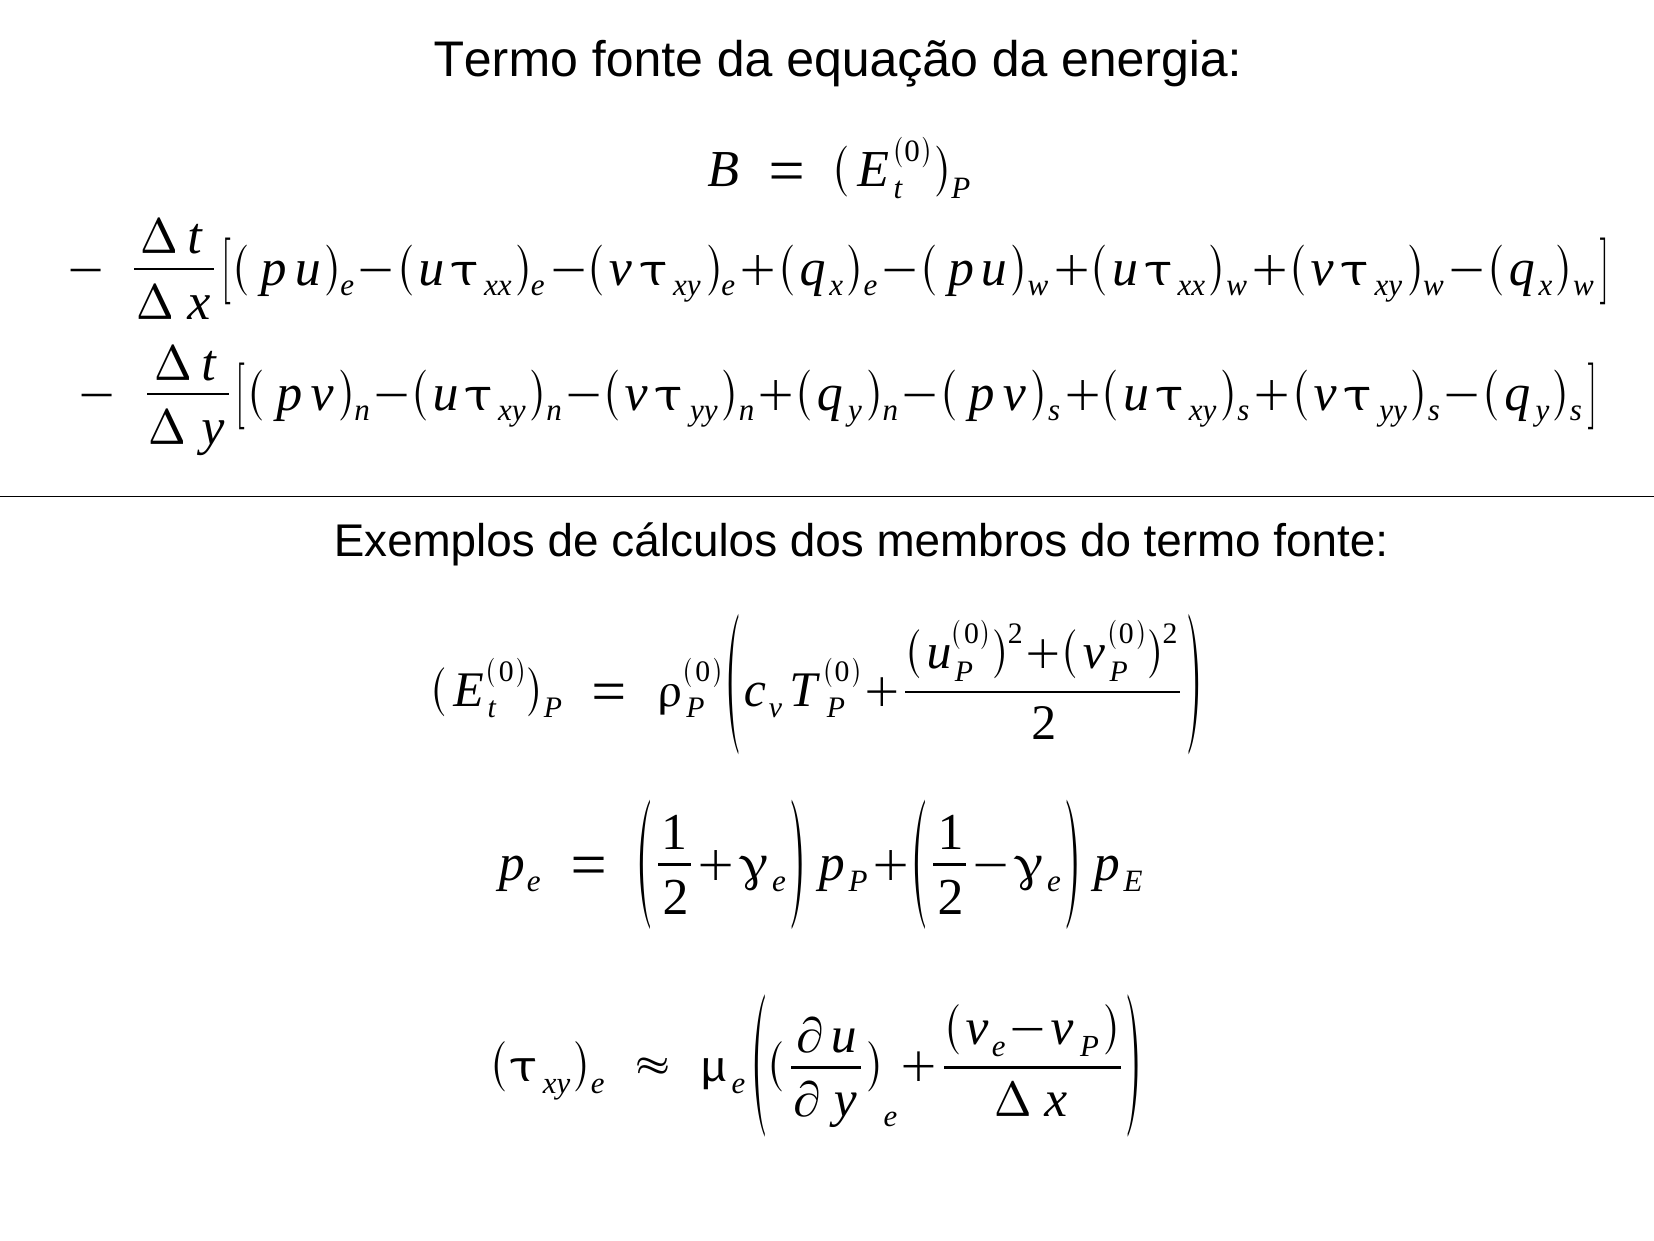

Termo fonte da equação da energia:
Exemplos de cálculos dos membros do termo fonte: